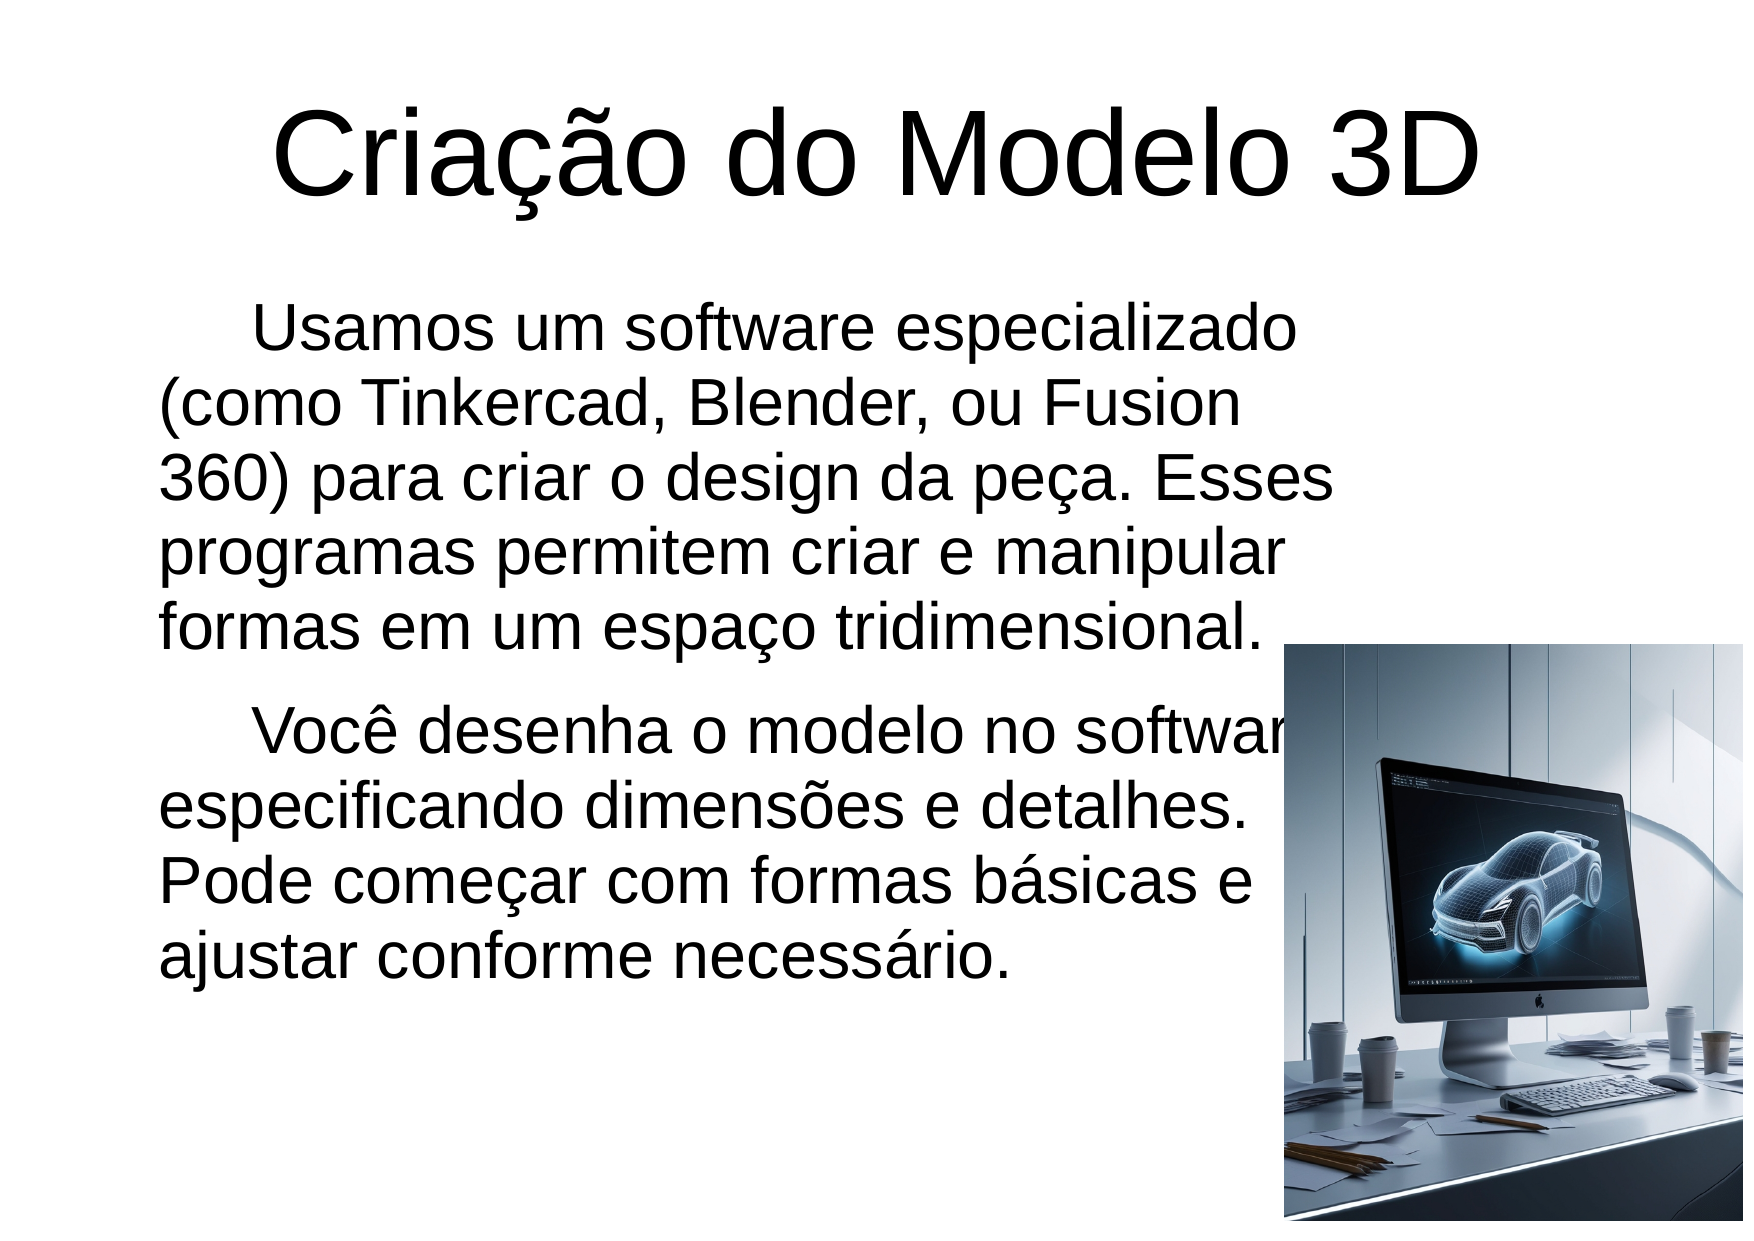

# Criação do Modelo 3D
 Usamos um software especializado (como Tinkercad, Blender, ou Fusion 360) para criar o design da peça. Esses programas permitem criar e manipular formas em um espaço tridimensional.
 Você desenha o modelo no software, especificando dimensões e detalhes. Pode começar com formas básicas e ajustar conforme necessário.